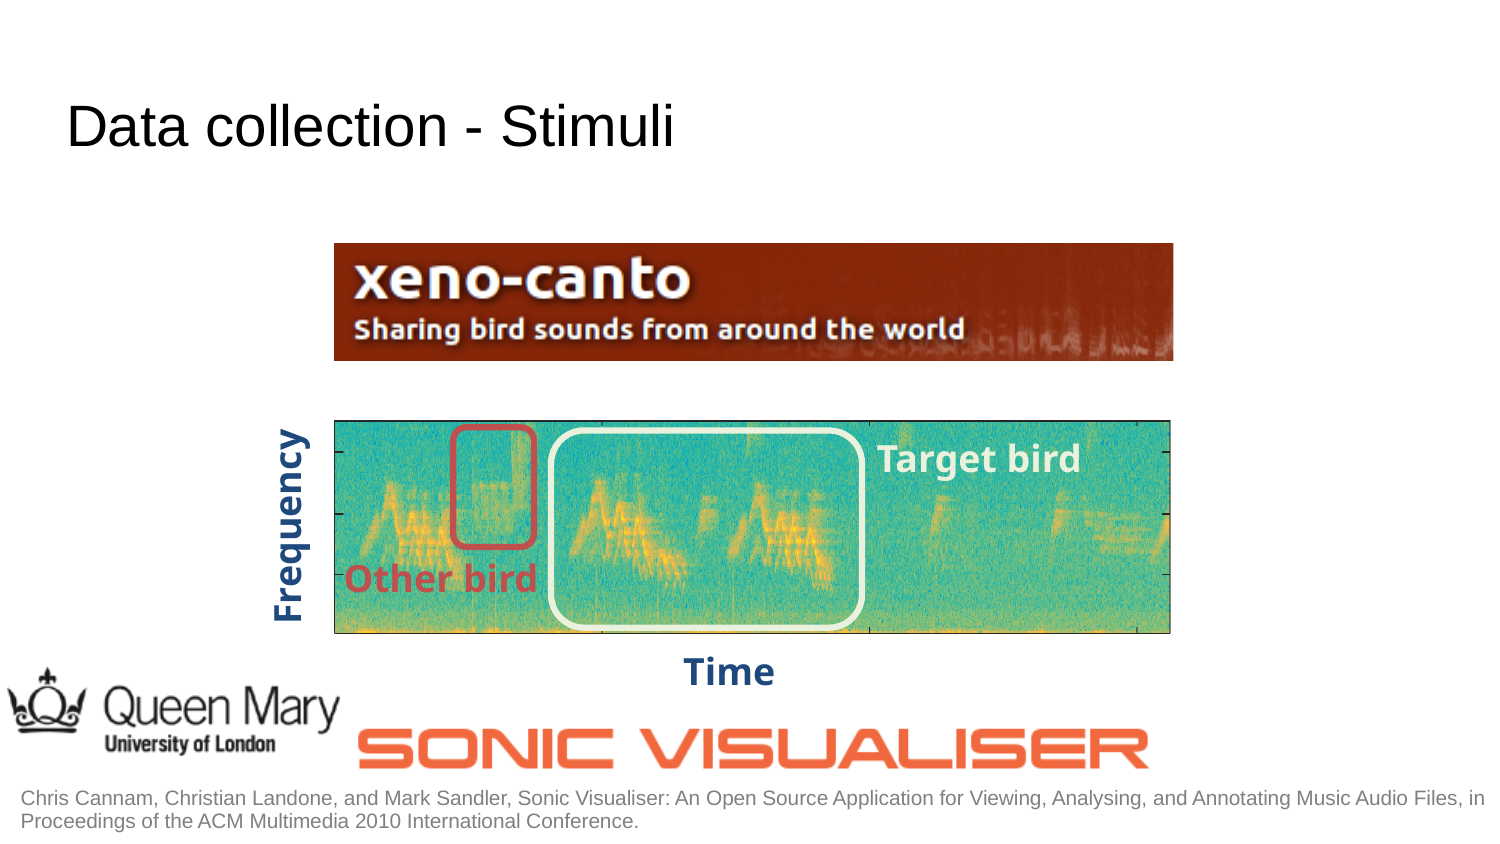

# Data collection - Stimuli
Target bird
Other bird
Frequency
Time
Chris Cannam, Christian Landone, and Mark Sandler, Sonic Visualiser: An Open Source Application for Viewing, Analysing, and Annotating Music Audio Files, in Proceedings of the ACM Multimedia 2010 International Conference.